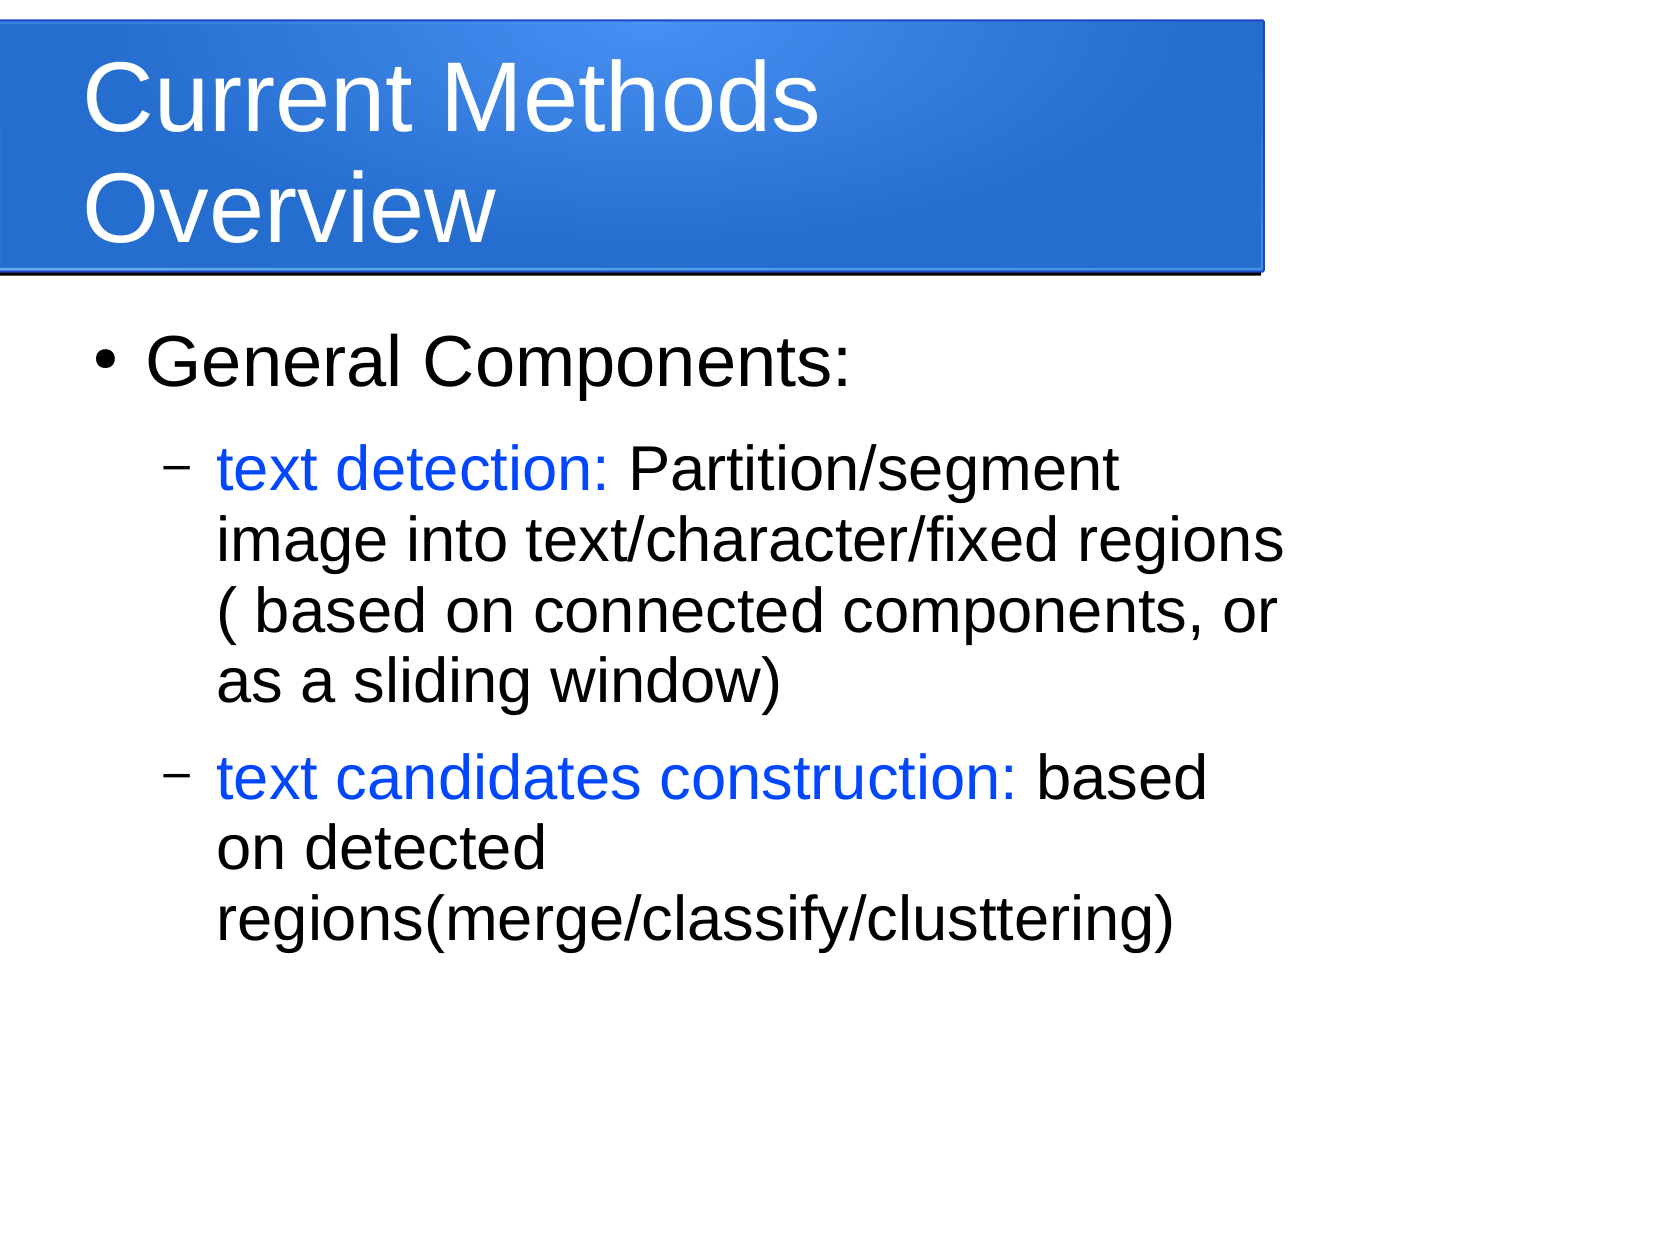

# Current Methods Overview
General Components:
text detection: Partition/segment image into text/character/fixed regions ( based on connected components, or as a sliding window)
text candidates construction: based on detected regions(merge/classify/clusttering)